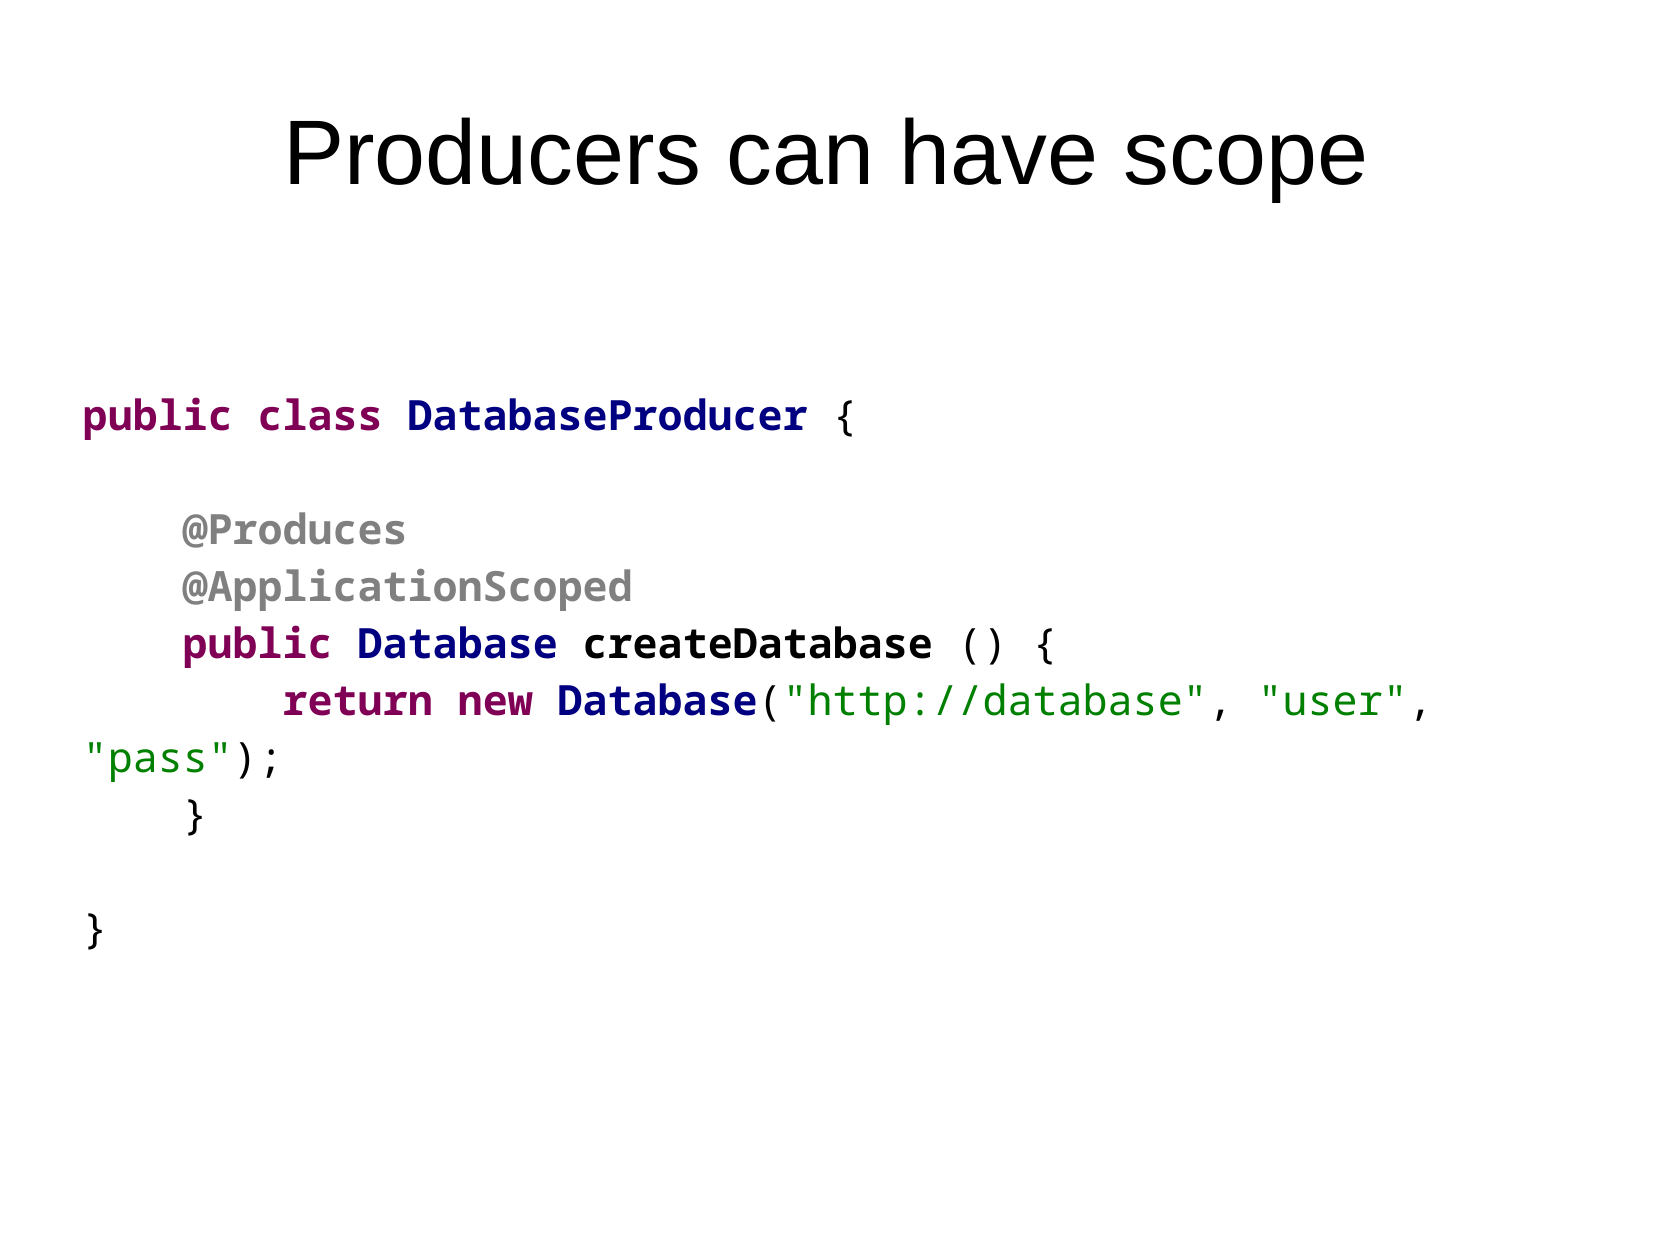

# Producers can have scope
public class DatabaseProducer {
 @Produces
 @ApplicationScoped
 public Database createDatabase () {
 return new Database("http://database", "user", "pass");
 }
}